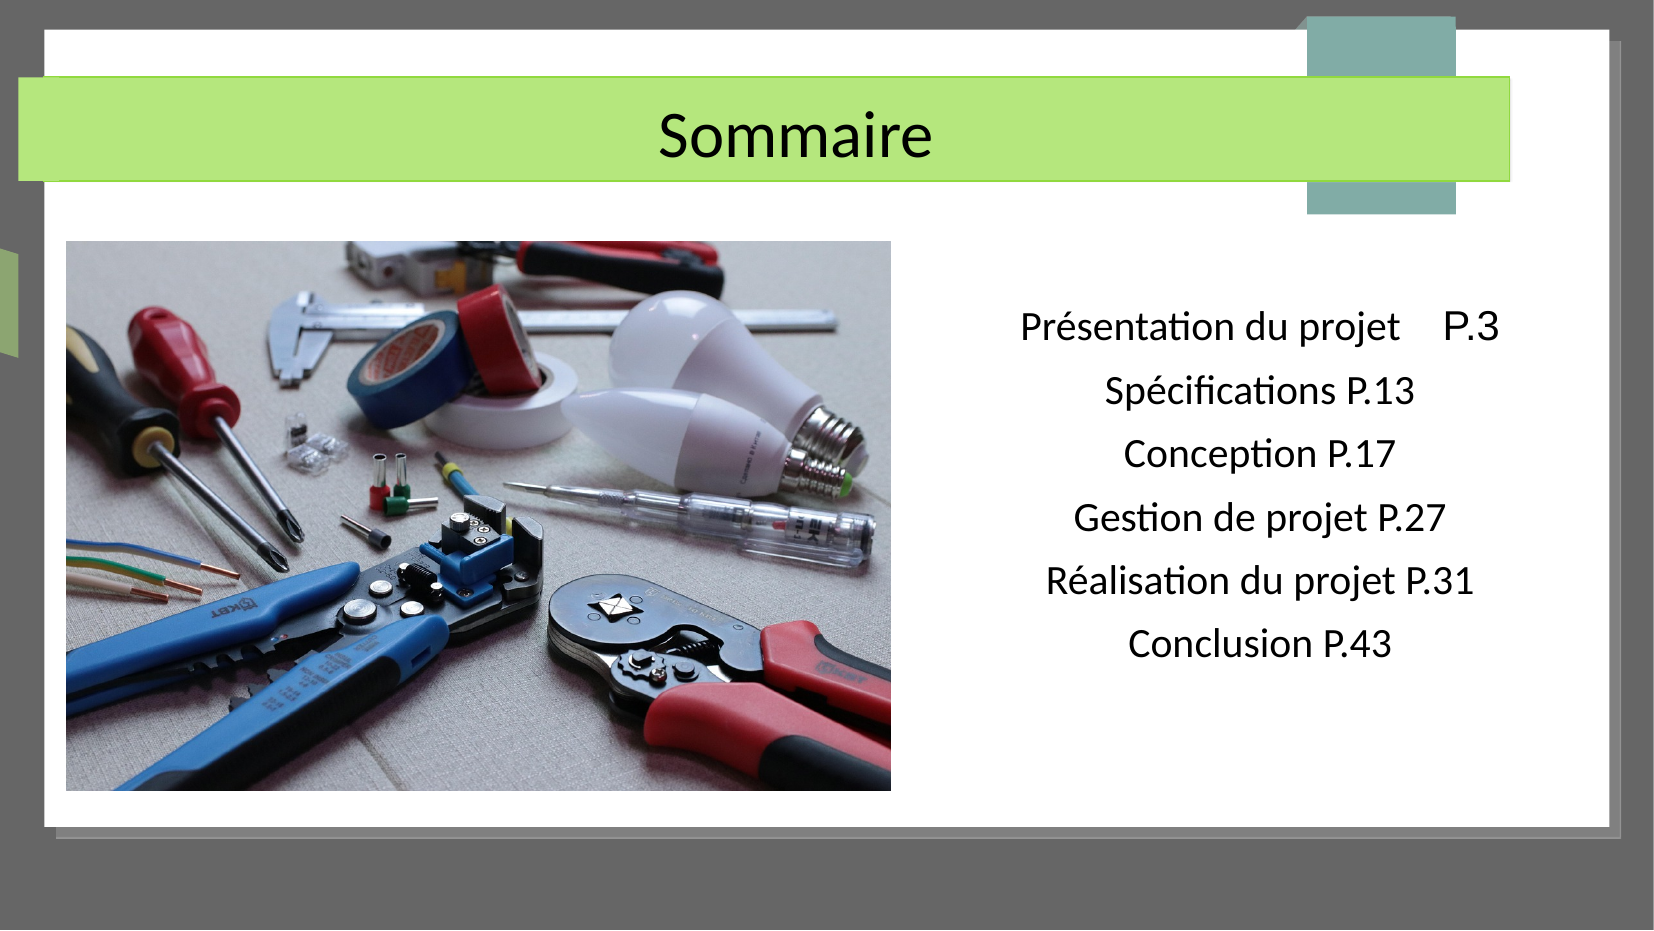

# Sommaire
Présentation du projet P.3
Spécifications P.13
Conception P.17
Gestion de projet P.27
Réalisation du projet P.31
Conclusion P.43